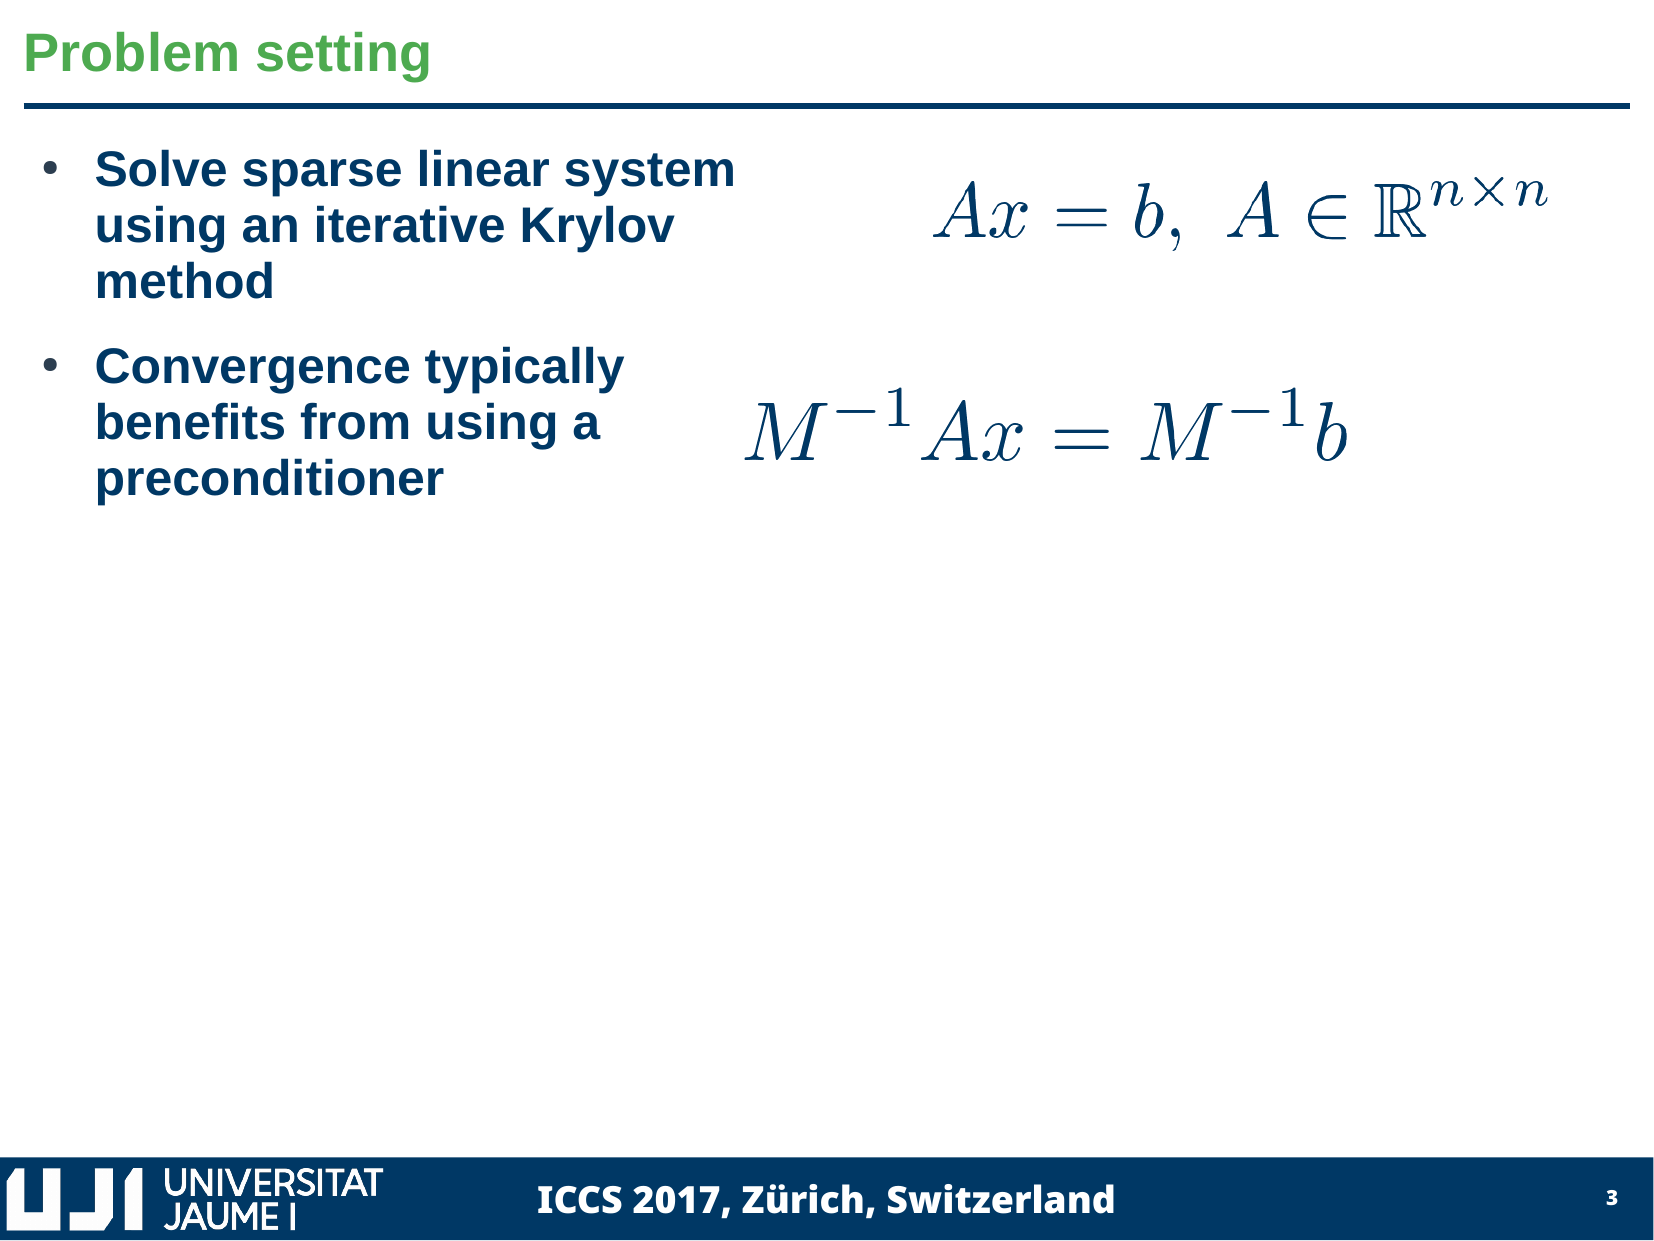

# Problem setting
Solve sparse linear system using an iterative Krylov method
Convergence typically benefits from using a preconditioner
ICCS 2017, Zürich, Switzerland
3